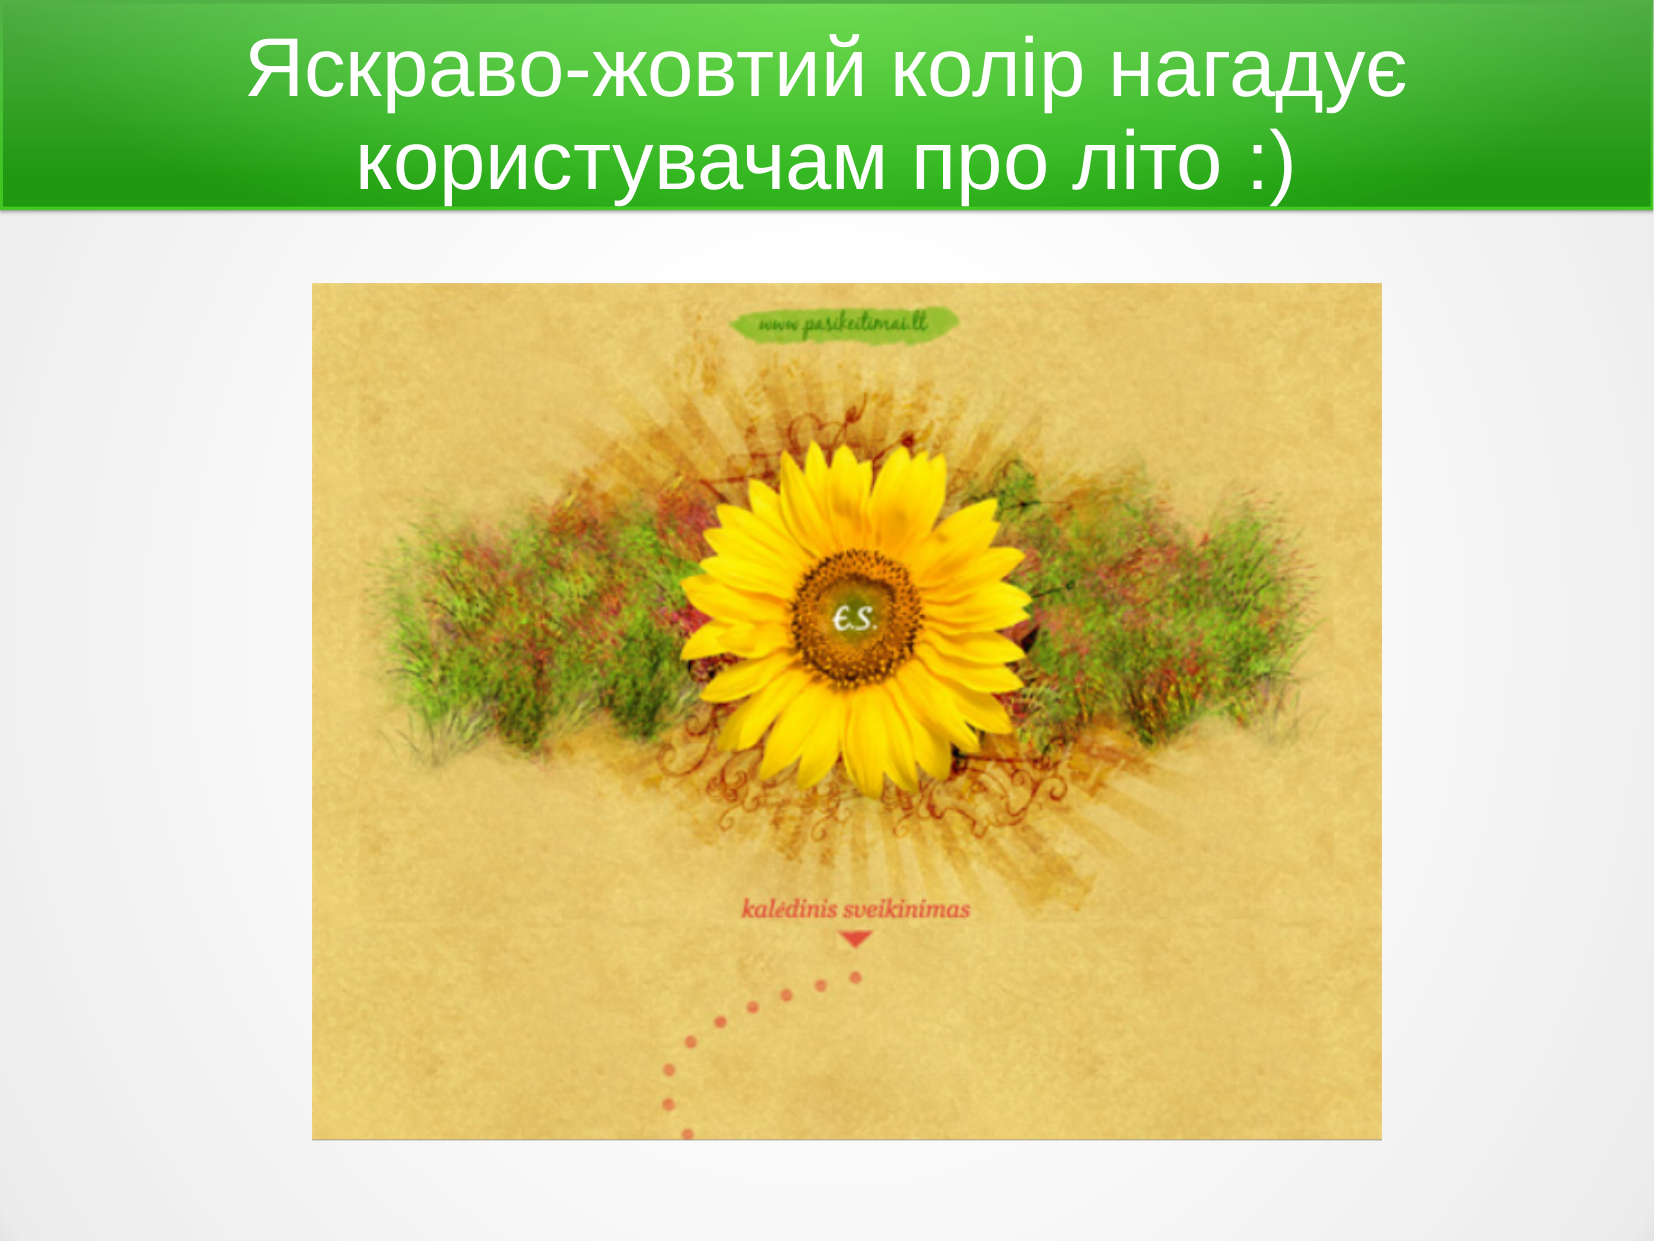

# Яскраво-жовтий колір нагадує користувачам про літо :)